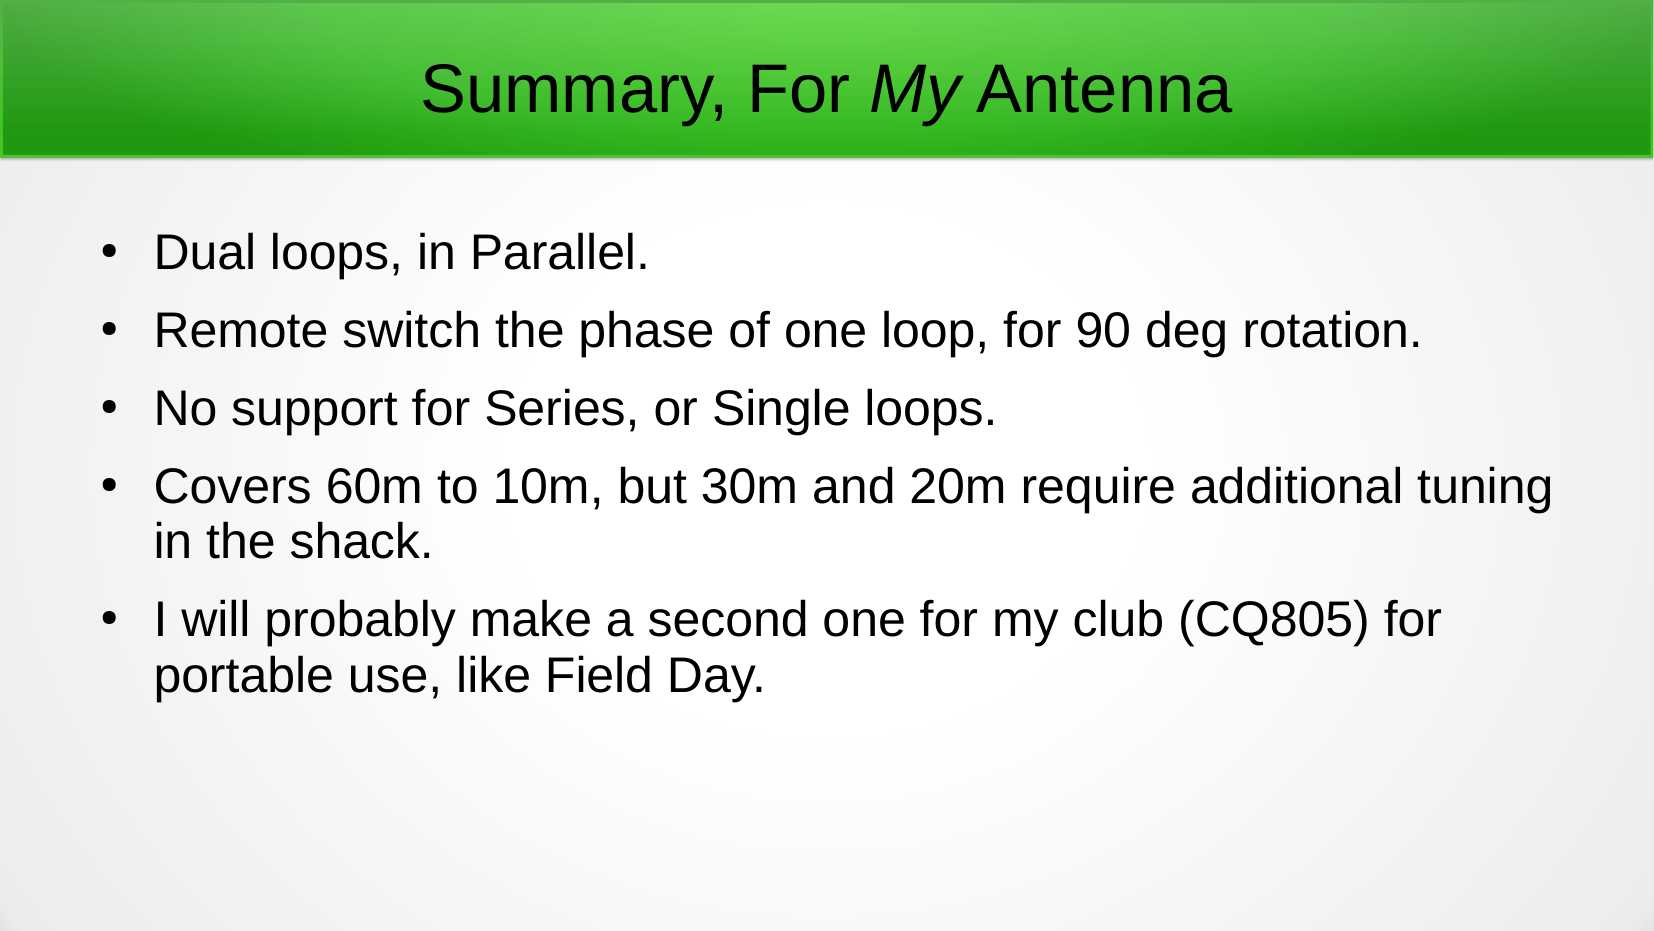

# Summary, For My Antenna
Dual loops, in Parallel.
Remote switch the phase of one loop, for 90 deg rotation.
No support for Series, or Single loops.
Covers 60m to 10m, but 30m and 20m require additional tuning in the shack.
I will probably make a second one for my club (CQ805) for portable use, like Field Day.